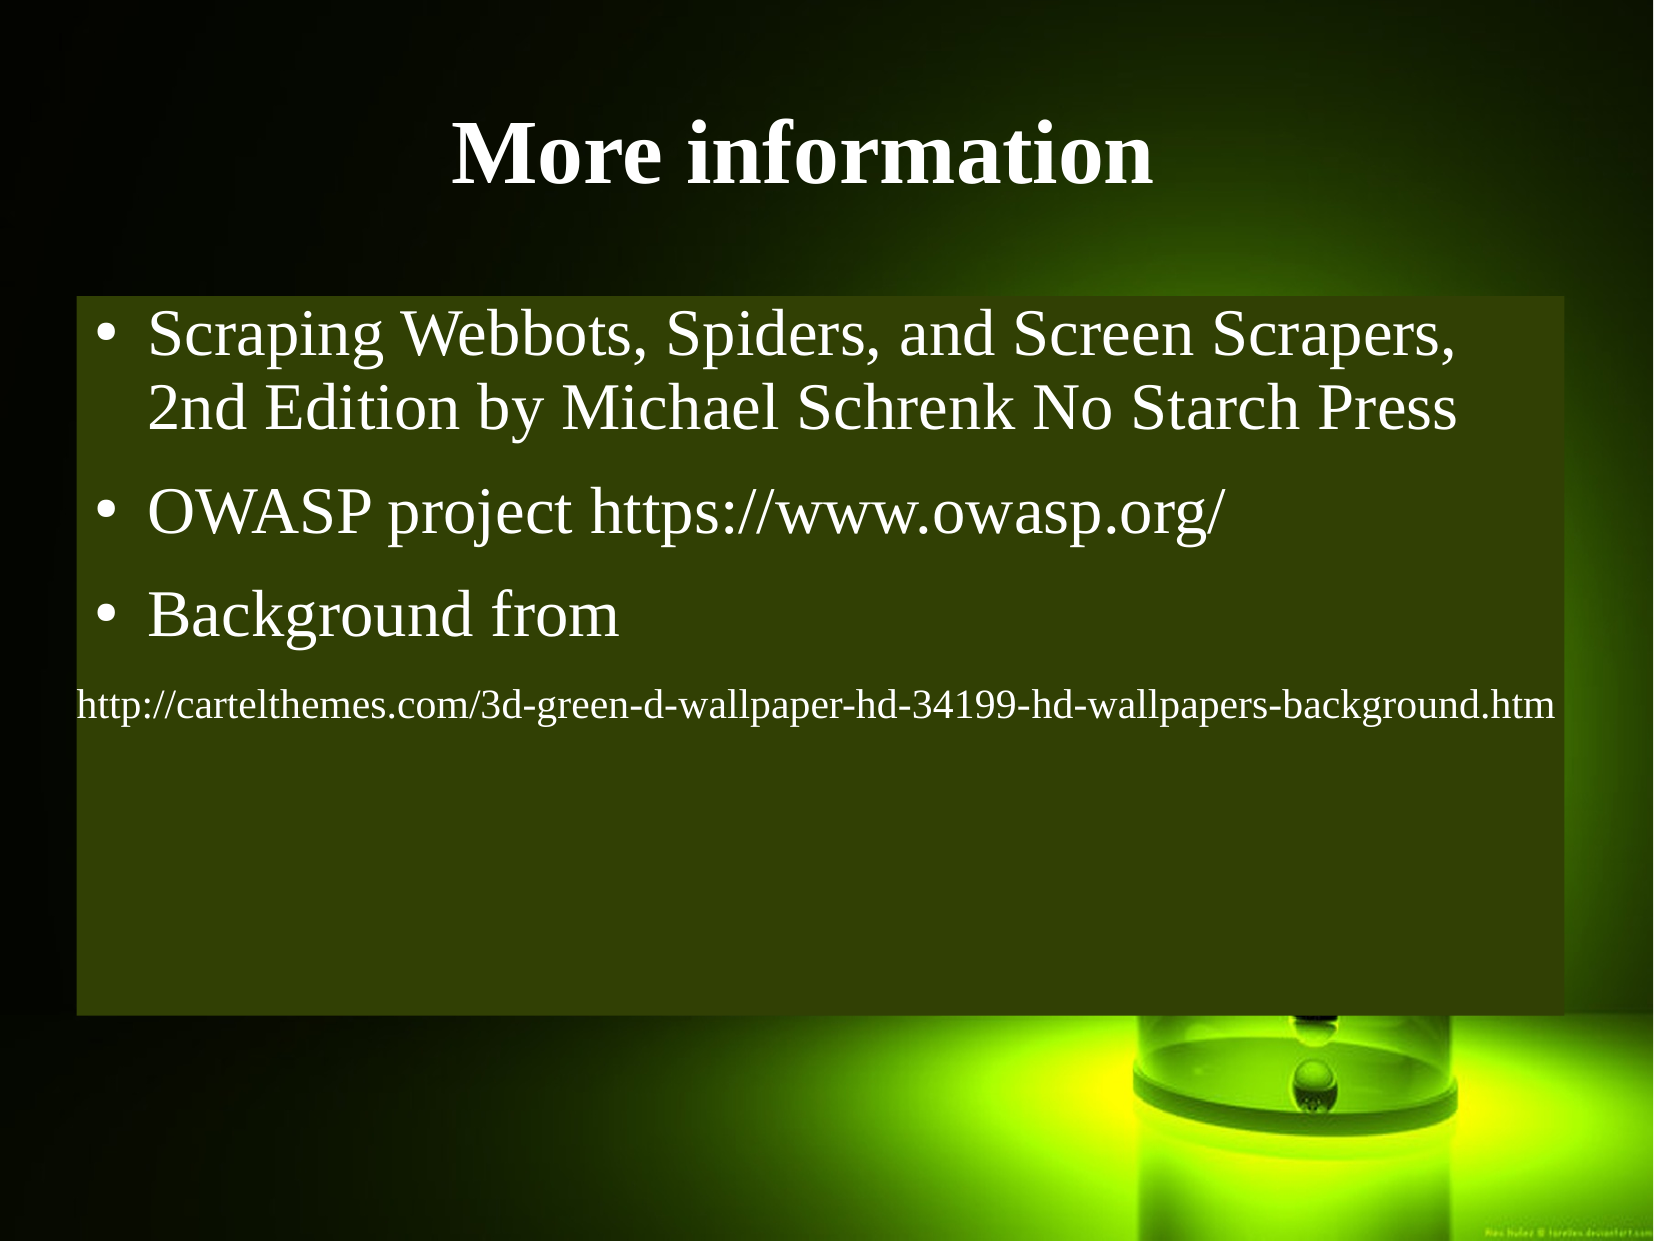

# More information
Scraping Webbots, Spiders, and Screen Scrapers, 2nd Edition by Michael Schrenk No Starch Press
OWASP project https://www.owasp.org/
Background from
http://cartelthemes.com/3d-green-d-wallpaper-hd-34199-hd-wallpapers-background.htm